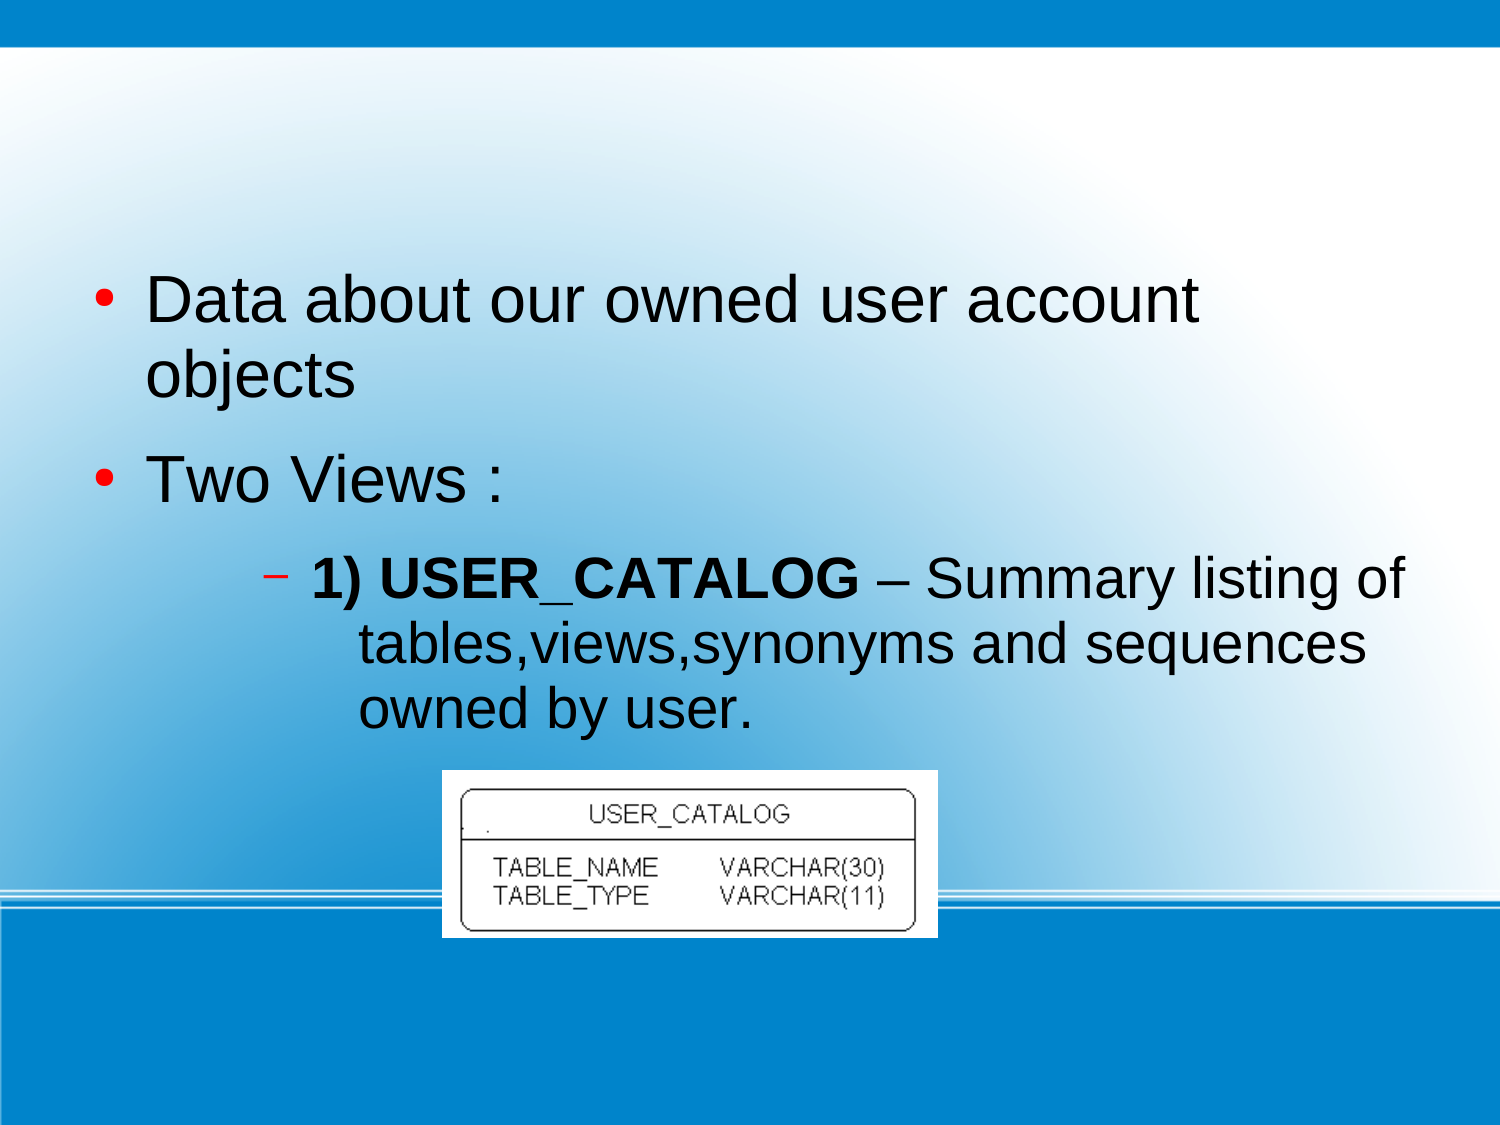

# Data about our owned user account objects
Two Views :
1) USER_CATALOG – Summary listing of tables,views,synonyms and sequences owned by user.